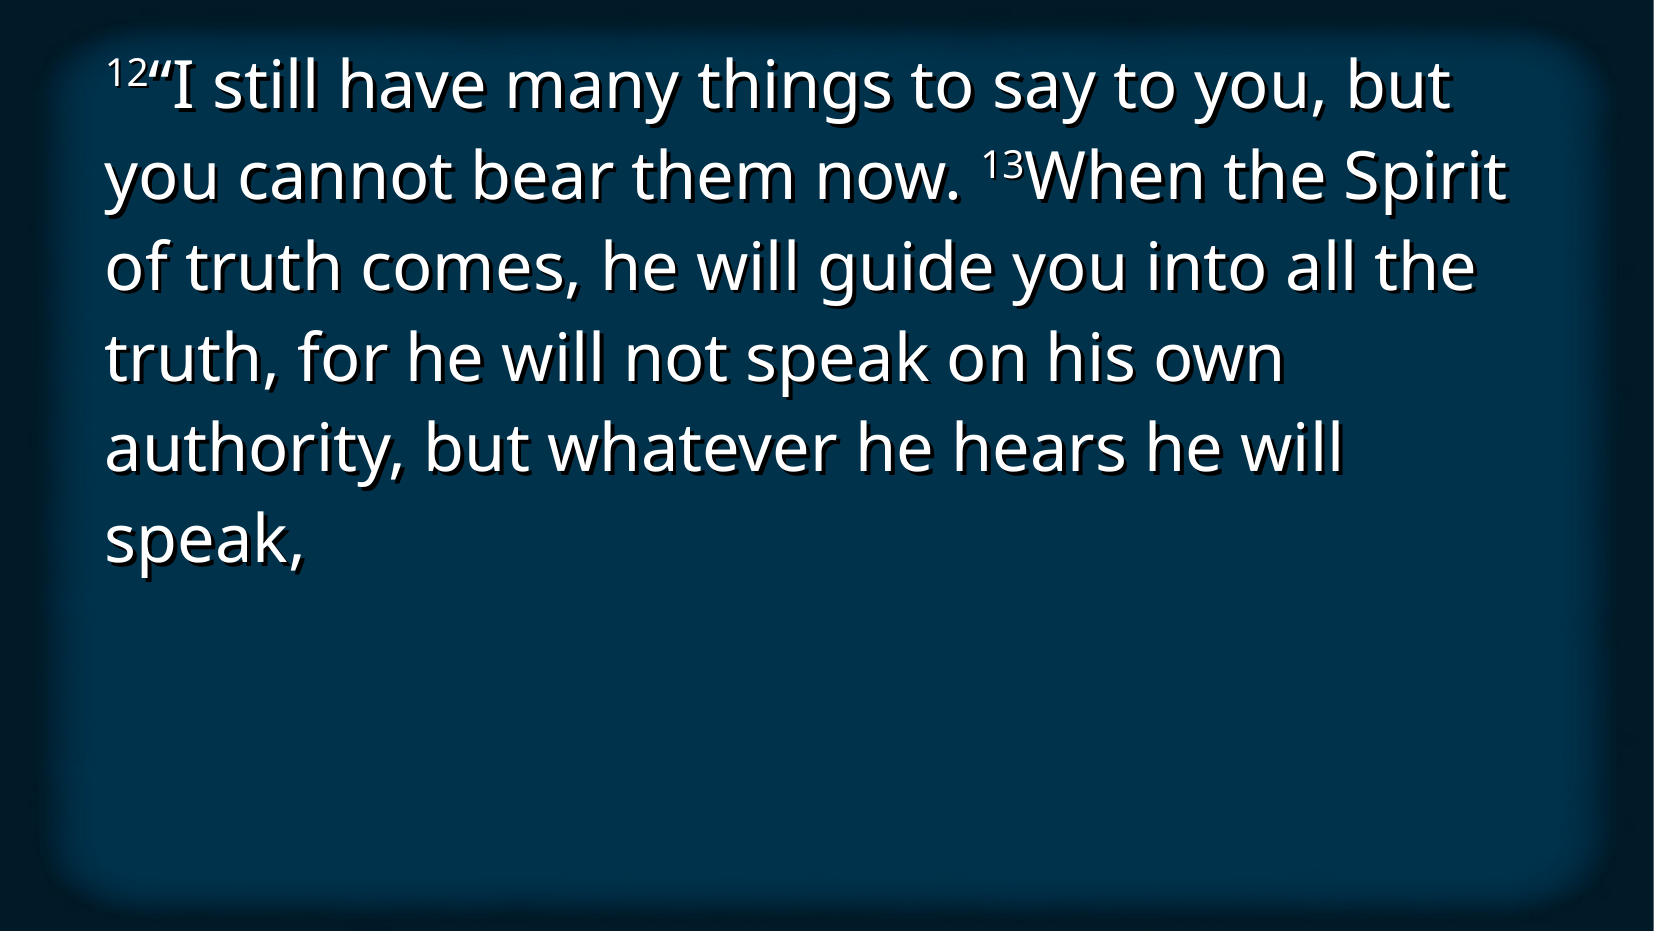

12“I still have many things to say to you, but you cannot bear them now. 13When the Spirit of truth comes, he will guide you into all the truth, for he will not speak on his own authority, but whatever he hears he will speak,